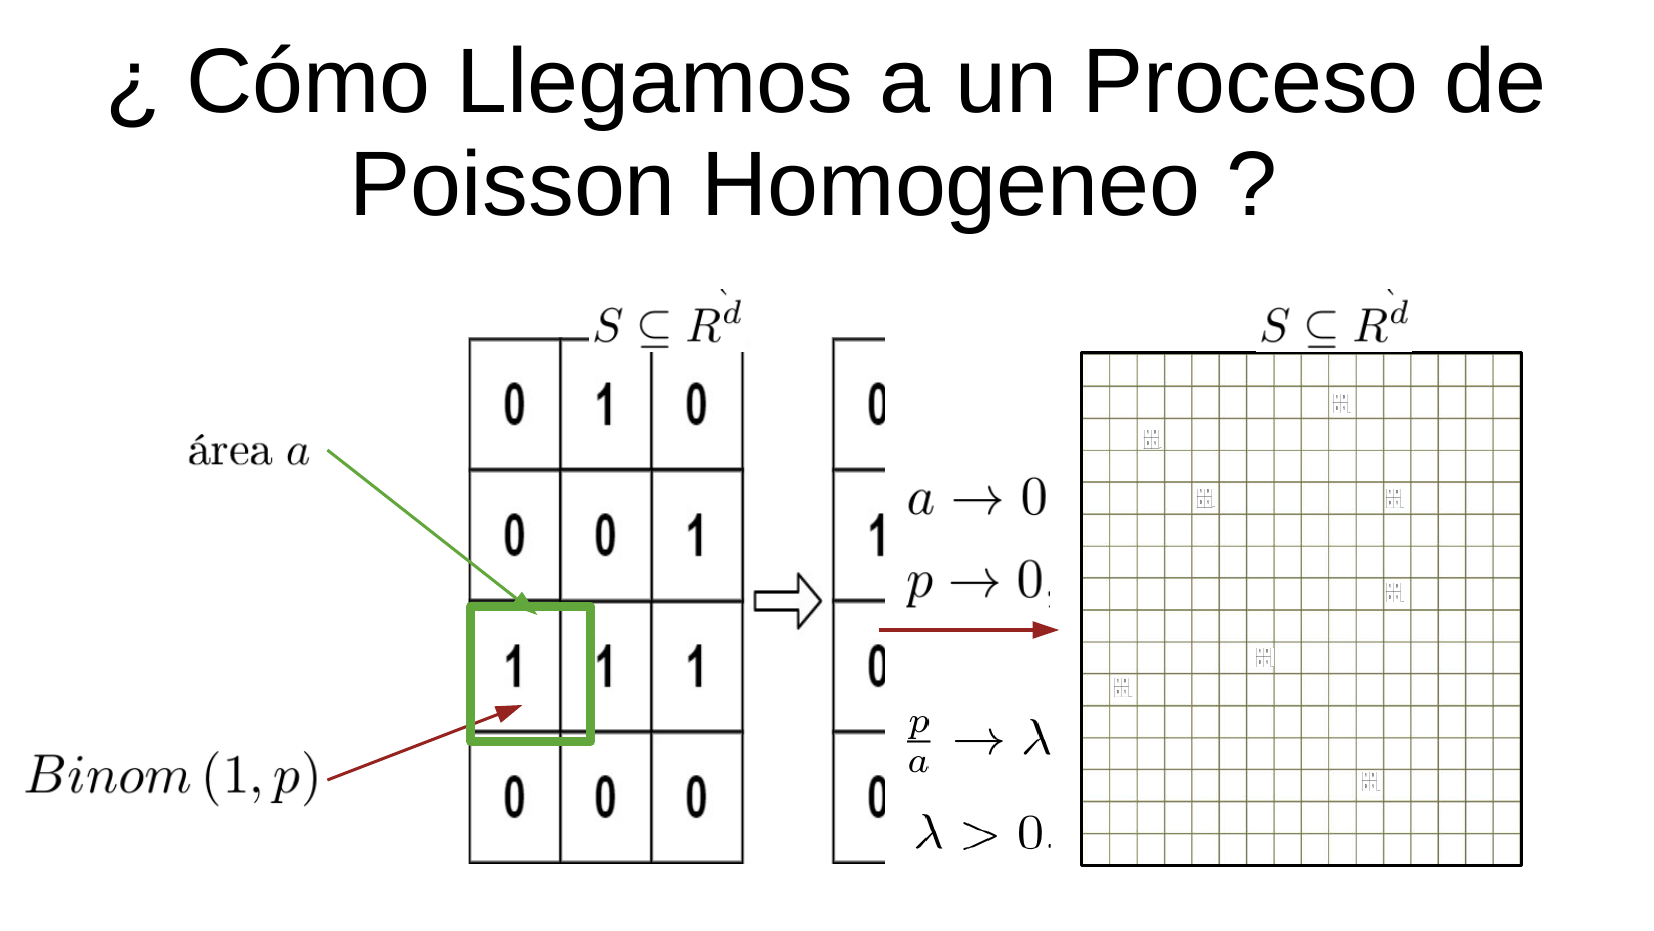

# ¿ Cómo Llegamos a un Proceso de Poisson Homogeneo ?